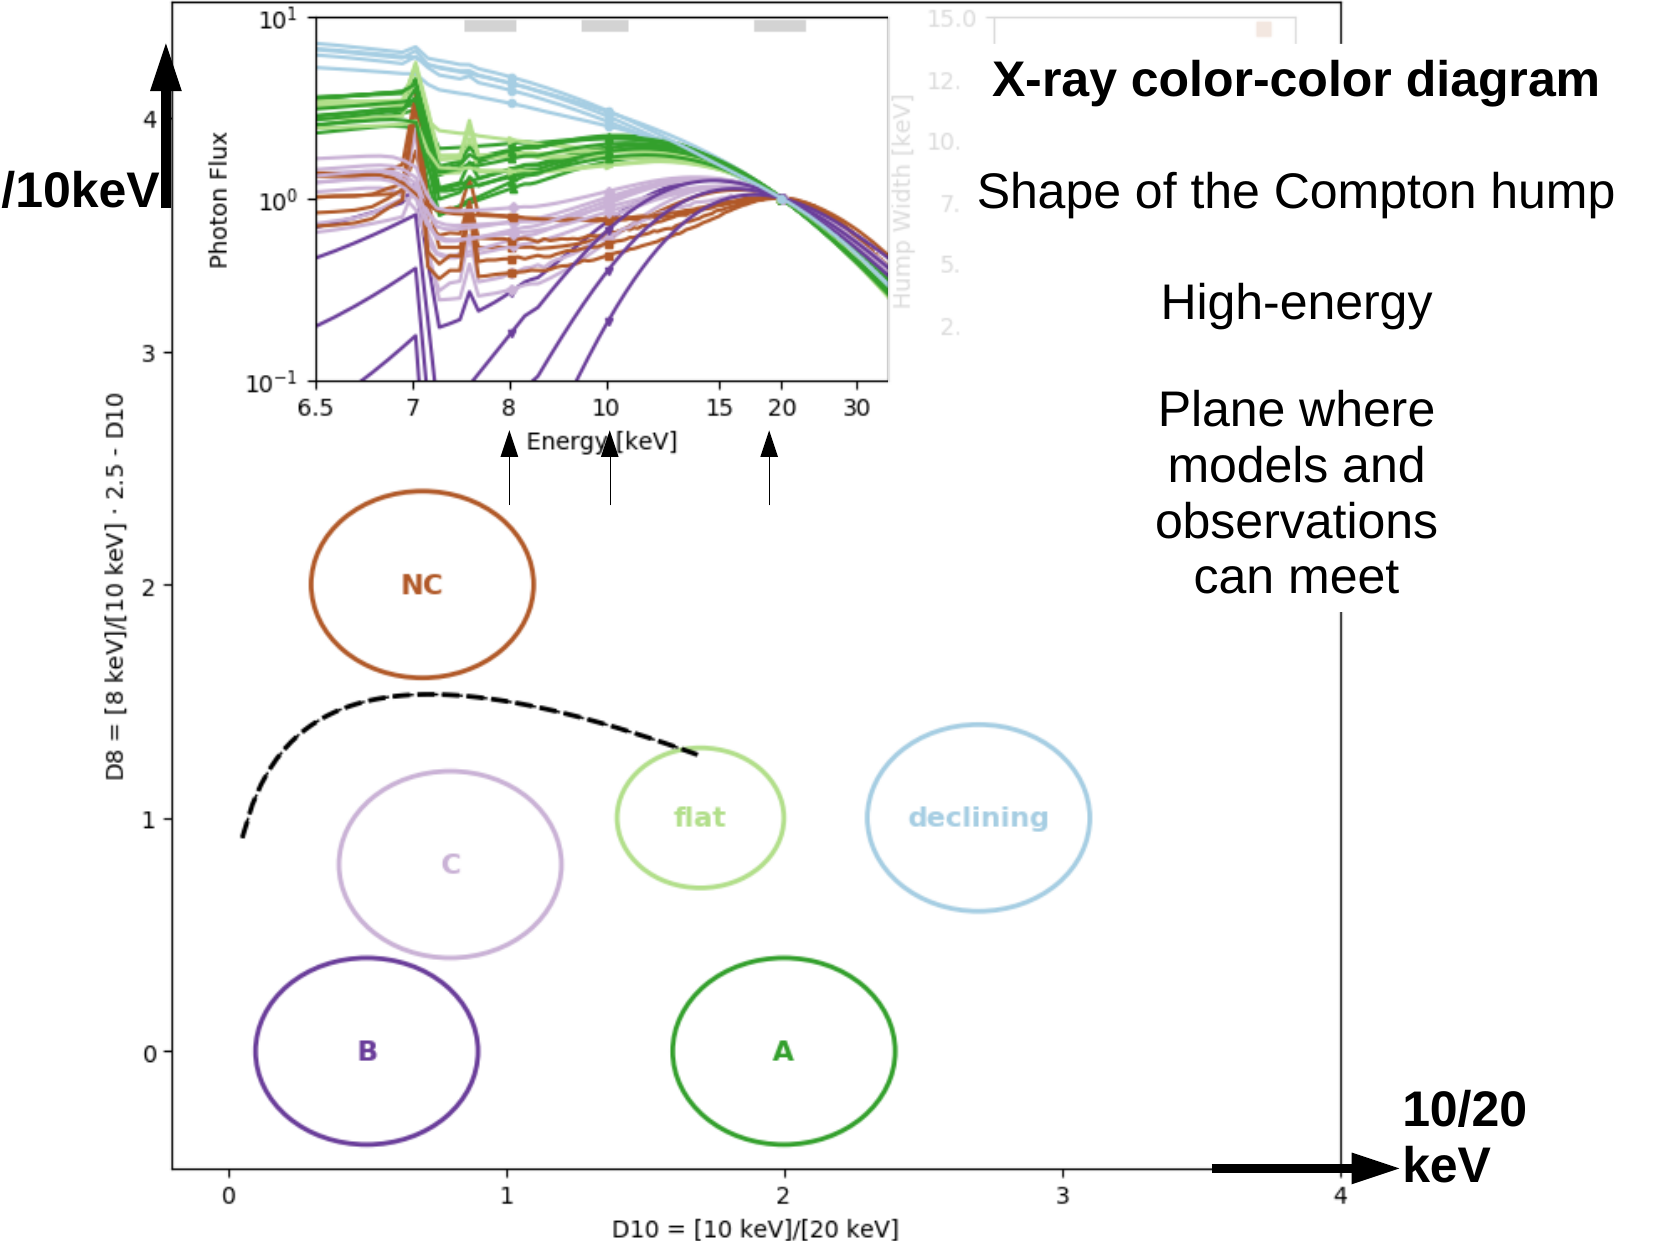

X-ray color-color diagram
Shape of the Compton hump
High-energy
Plane where
models and
observations
can meet
8/10keV
10/20
keV